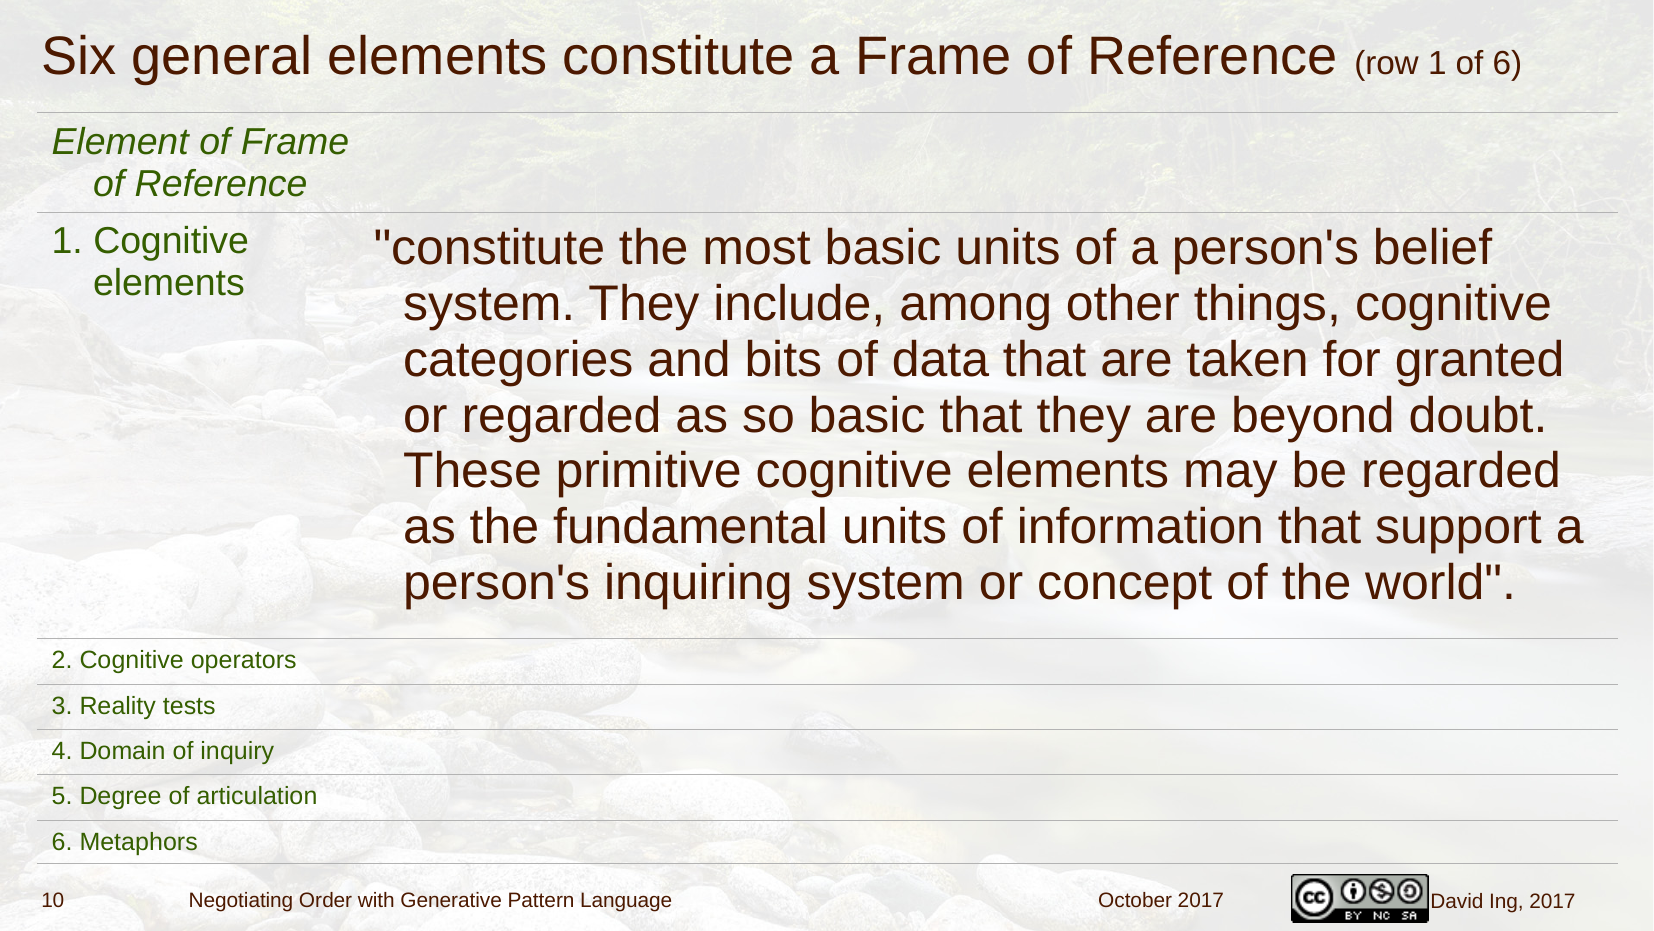

# Six general elements constitute a Frame of Reference (row 1 of 6)
| Element of Frame of Reference | |
| --- | --- |
| 1. Cognitive elements | "constitute the most basic units of a person's belief system. They include, among other things, cognitive categories and bits of data that are taken for granted or regarded as so basic that they are beyond doubt. These primitive cognitive elements may be regarded as the fundamental units of information that support a person's inquiring system or concept of the world". |
| 2. Cognitive operators | |
| 3. Reality tests | |
| 4. Domain of inquiry | |
| 5. Degree of articulation | |
| 6. Metaphors | |
Negotiating Order with Generative Pattern Language
October 2017
10